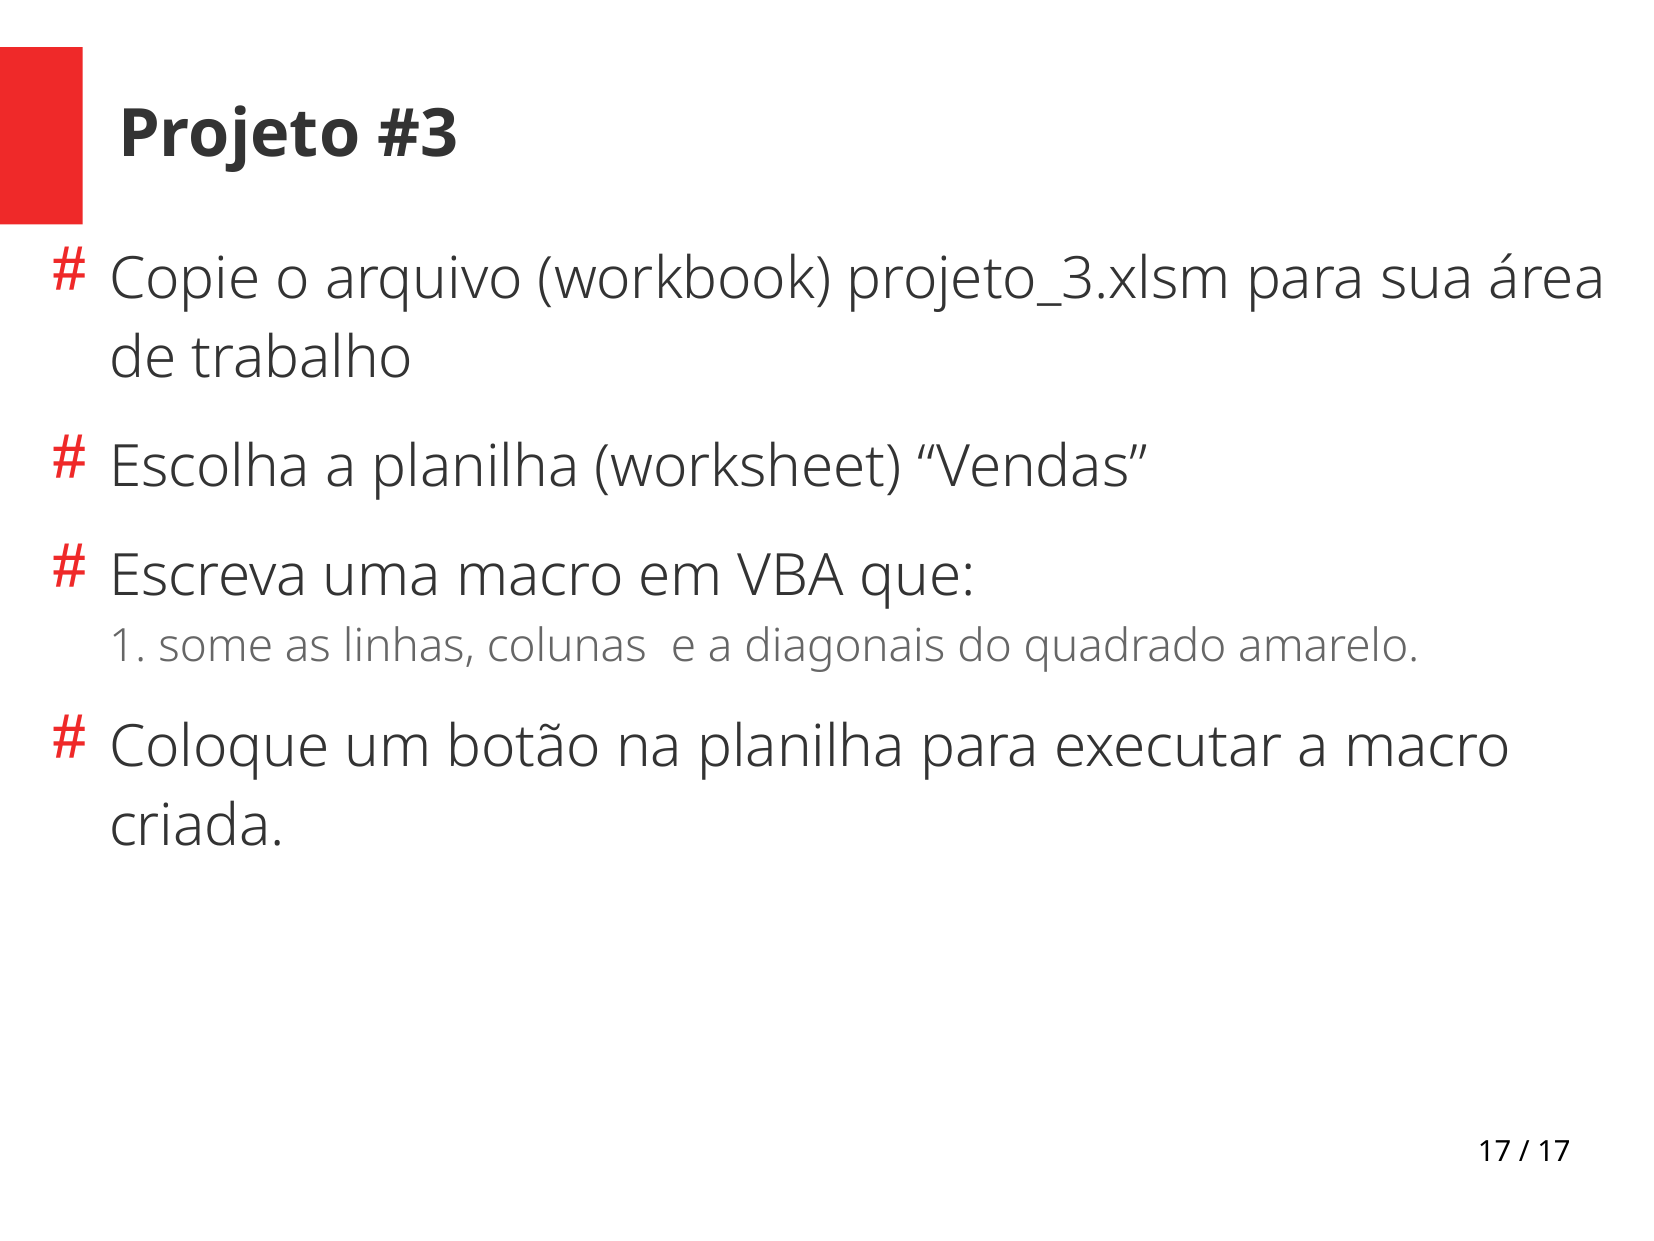

# Projeto #3
Copie o arquivo (workbook) projeto_3.xlsm para sua área de trabalho
Escolha a planilha (worksheet) “Vendas”
Escreva uma macro em VBA que:
1. some as linhas, colunas e a diagonais do quadrado amarelo.
Coloque um botão na planilha para executar a macro criada.
17